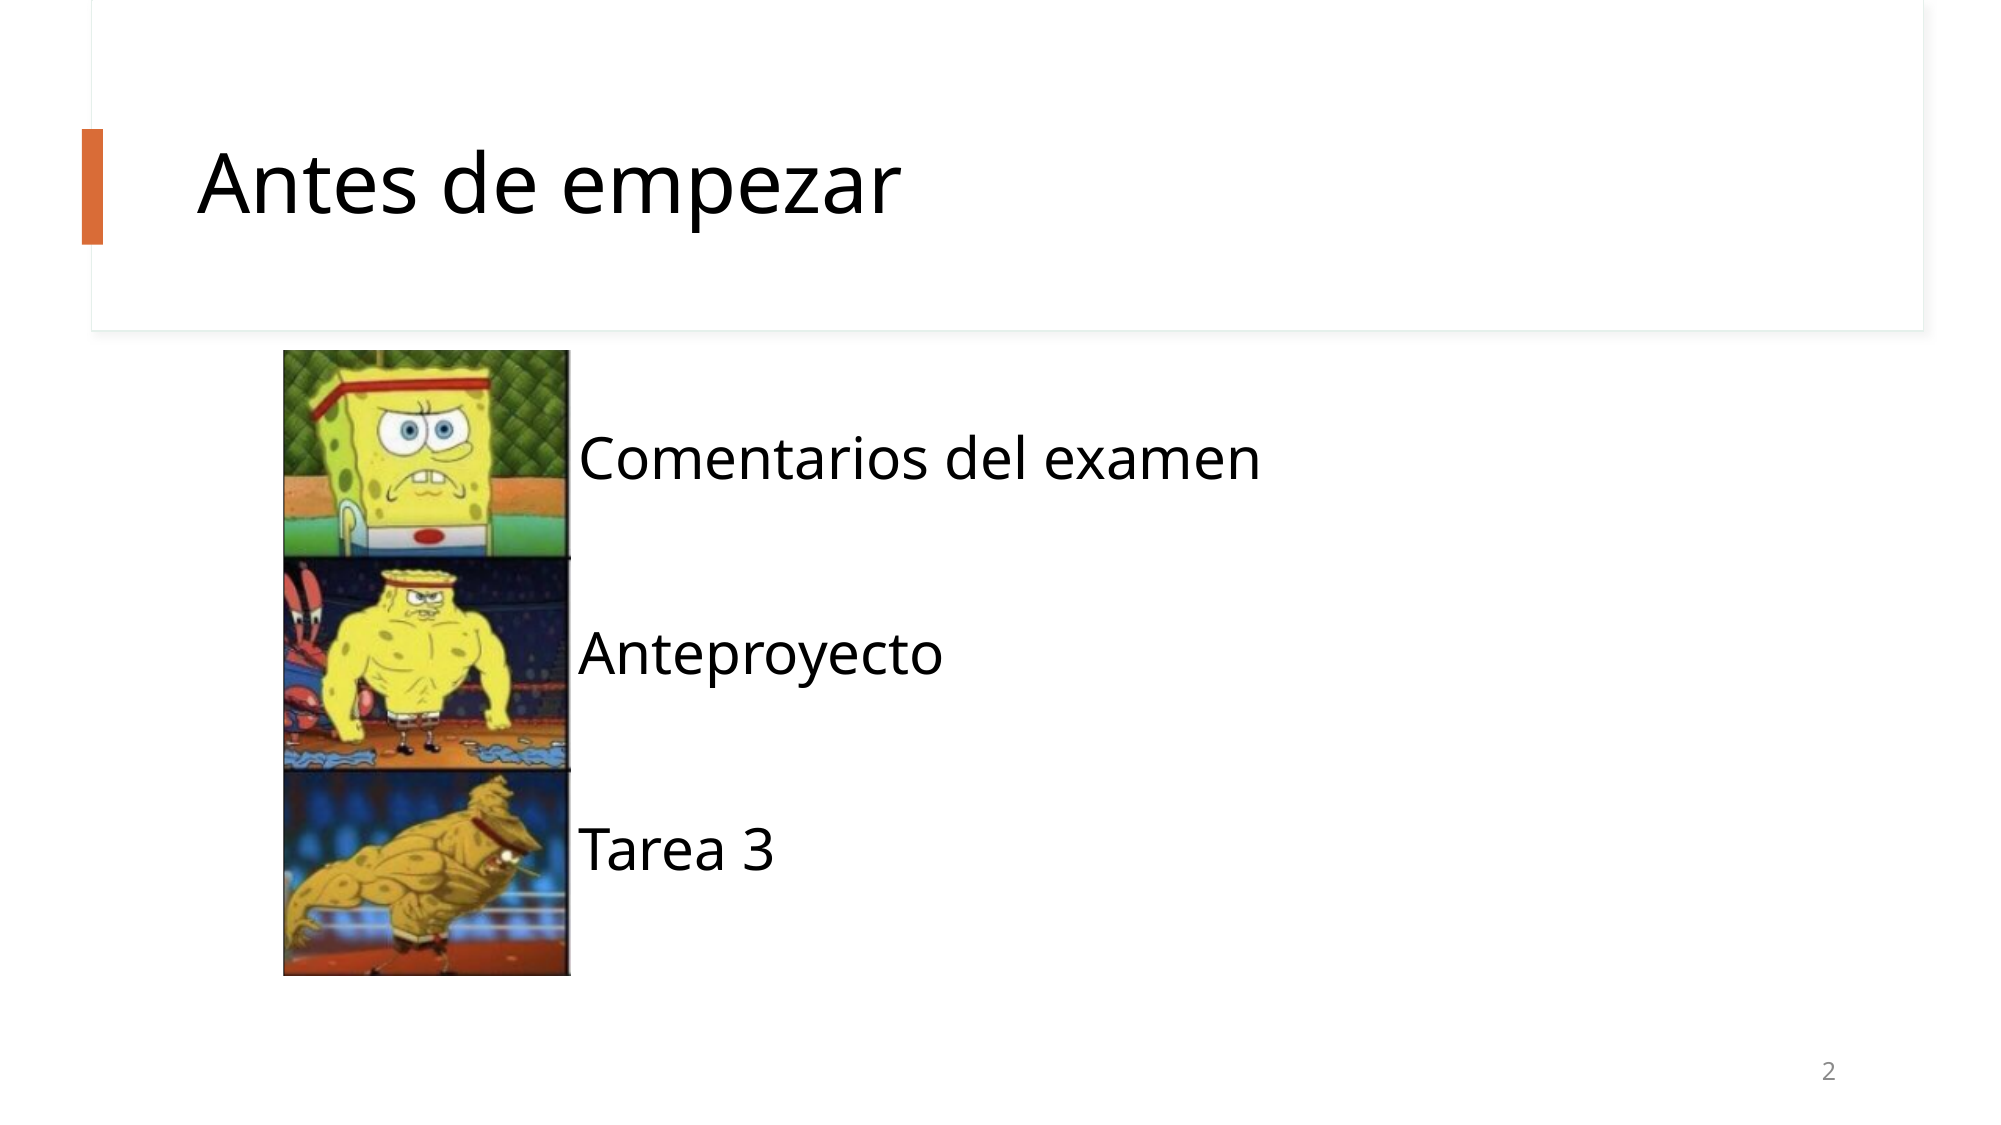

# Antes de empezar
Comentarios del examen
Anteproyecto
Tarea 3
2